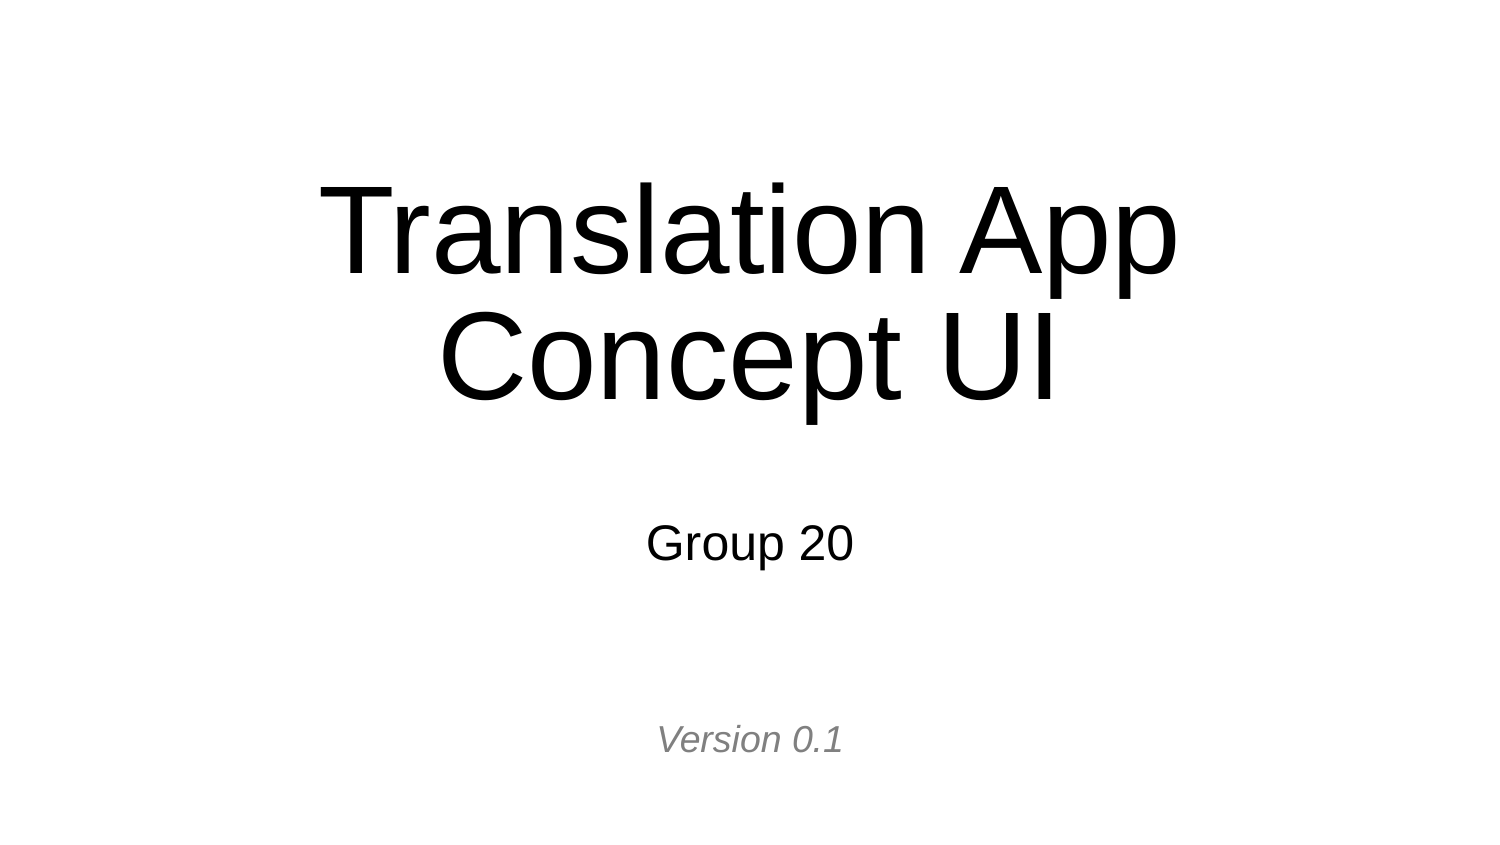

Translation App Concept UI
# Group 20
Version 0.1